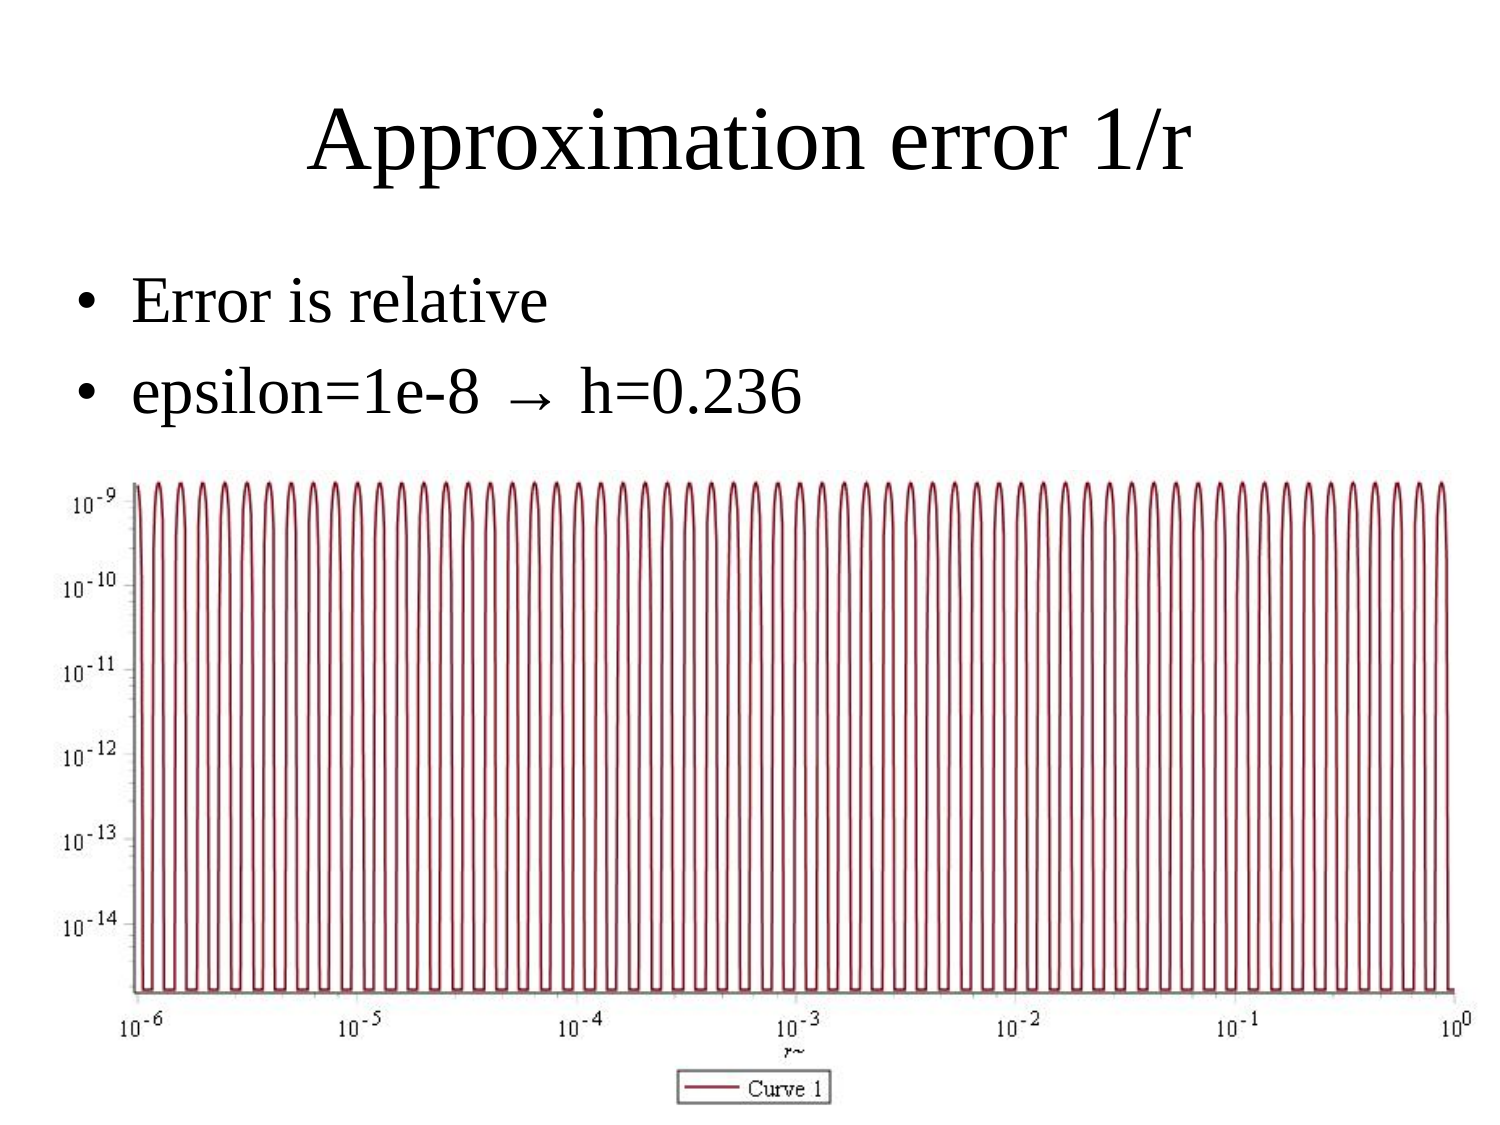

# Approximation error 1/r
Error is relative
epsilon=1e-8 → h=0.236